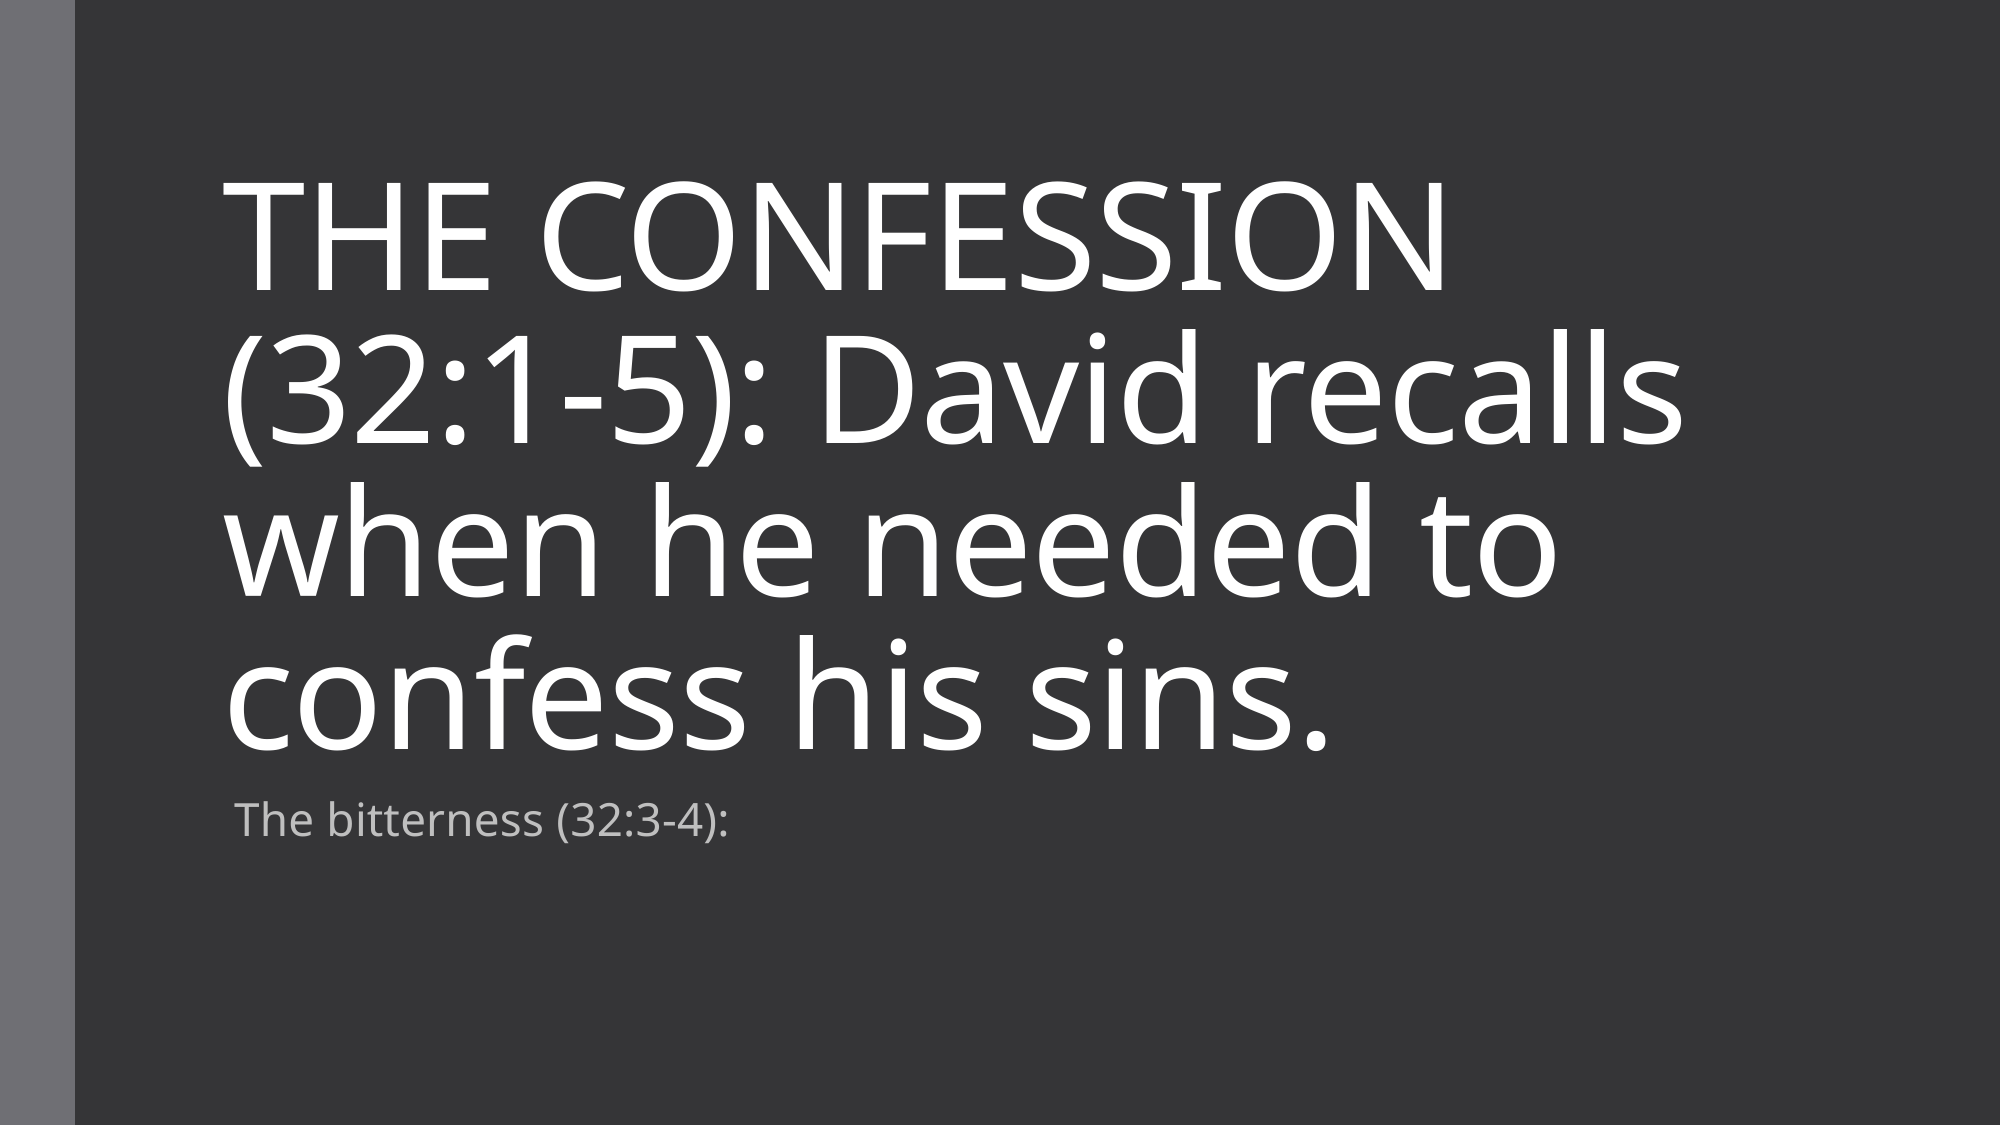

# THE CONFESSION (32:1-5): David recalls when he needed to confess his sins.
 The bitterness (32:3-4):